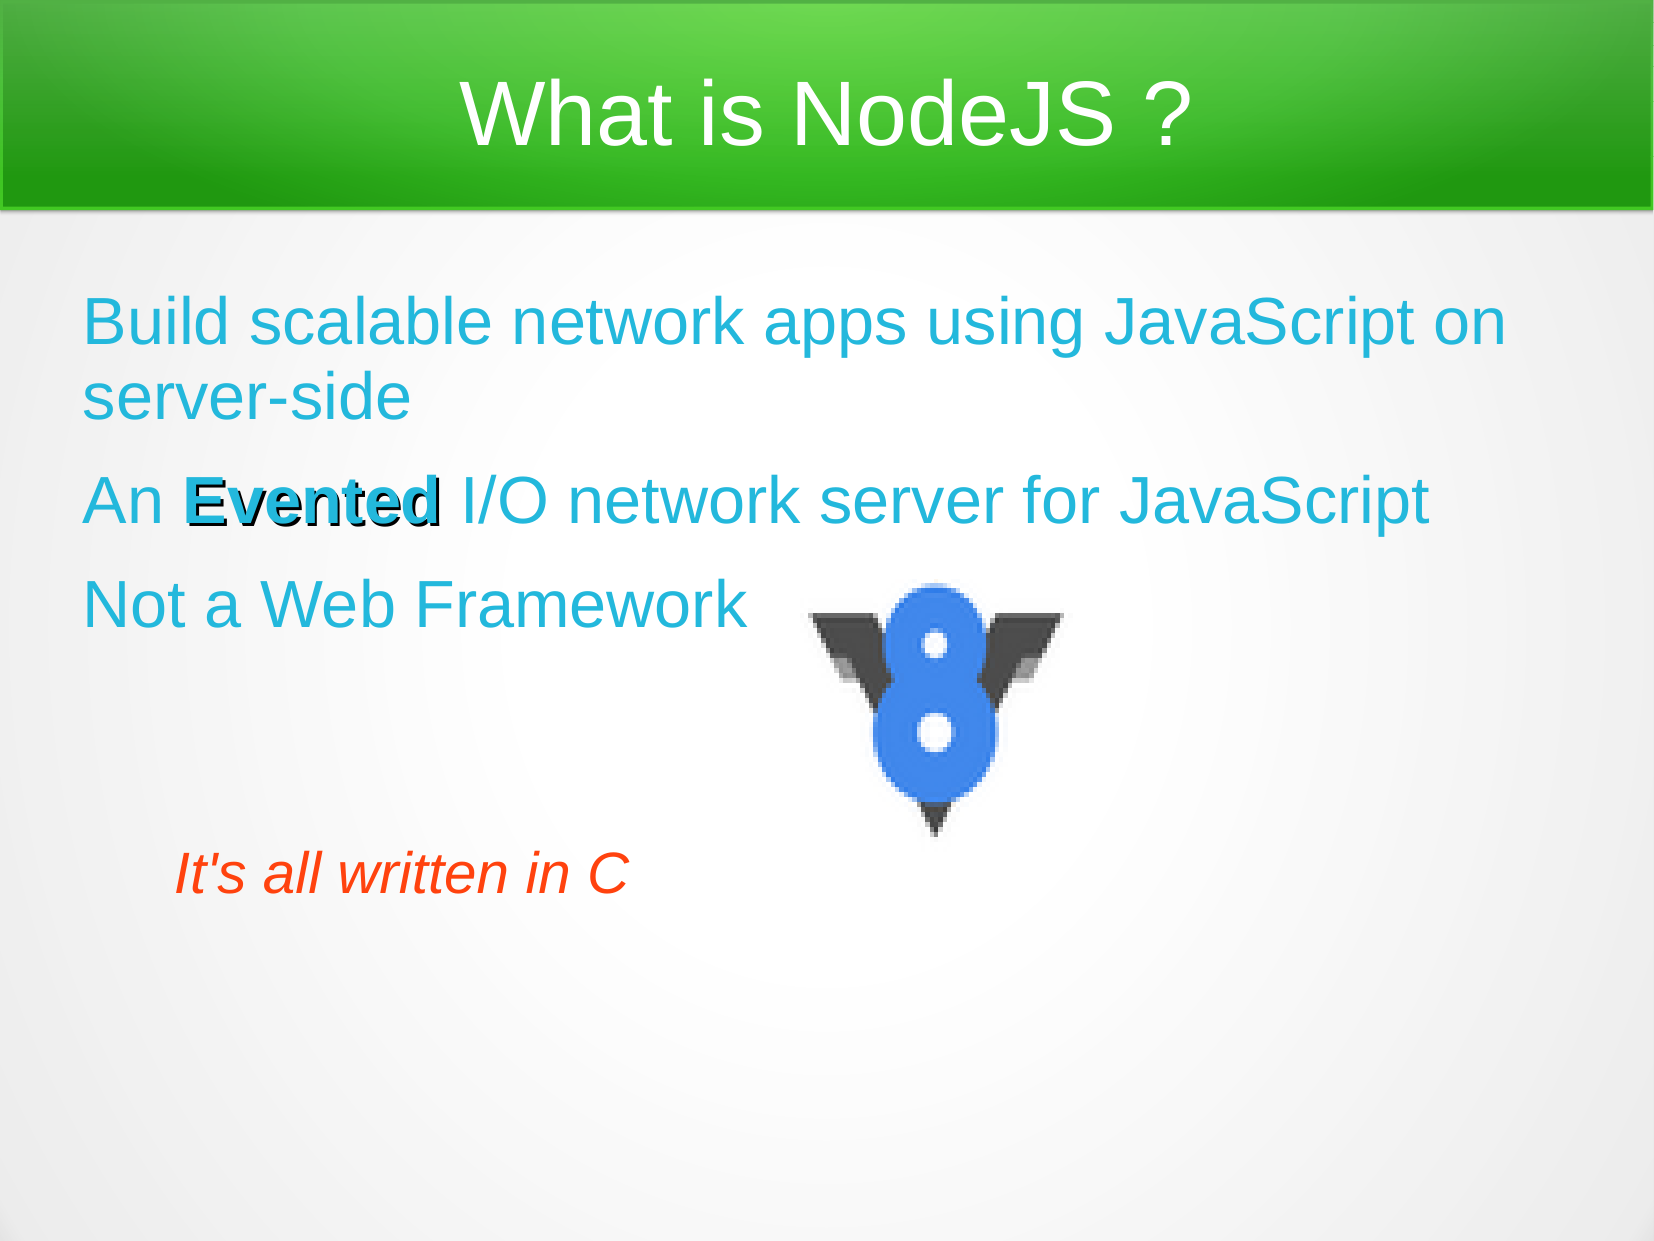

# What is NodeJS ?
Build scalable network apps using JavaScript on server-side
An Evented I/O network server for JavaScript
Not a Web Framework
It's all written in C